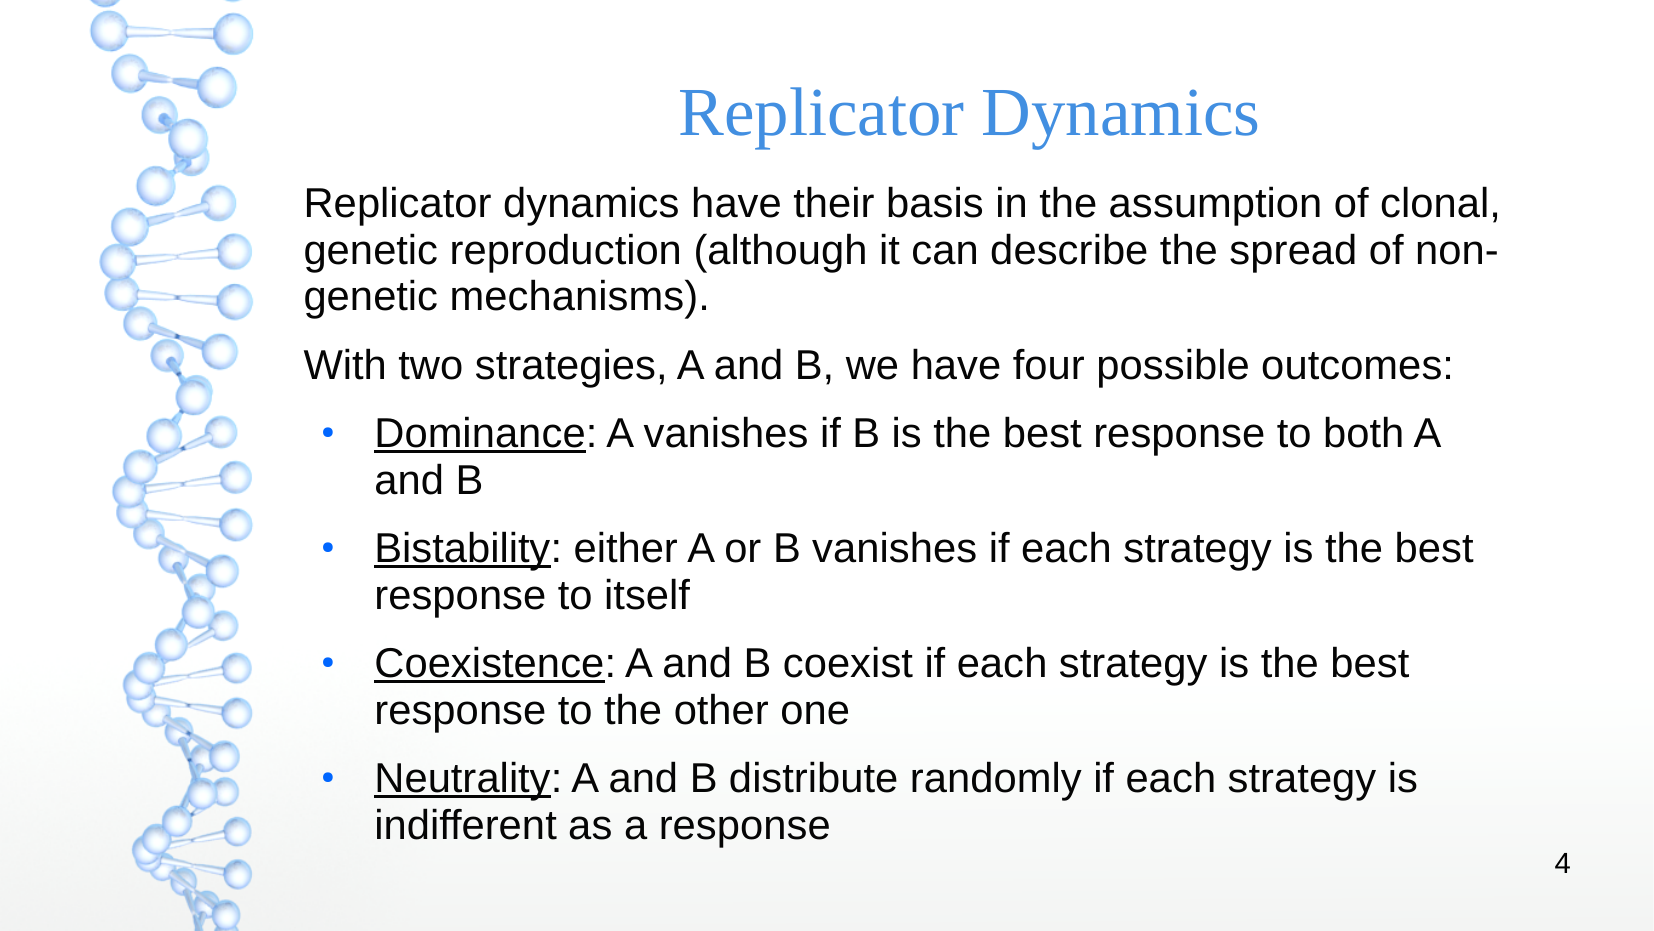

# Replicator Dynamics
Replicator dynamics have their basis in the assumption of clonal, genetic reproduction (although it can describe the spread of non-genetic mechanisms).
With two strategies, A and B, we have four possible outcomes:
Dominance: A vanishes if B is the best response to both A and B
Bistability: either A or B vanishes if each strategy is the best response to itself
Coexistence: A and B coexist if each strategy is the best response to the other one
Neutrality: A and B distribute randomly if each strategy is indifferent as a response
4